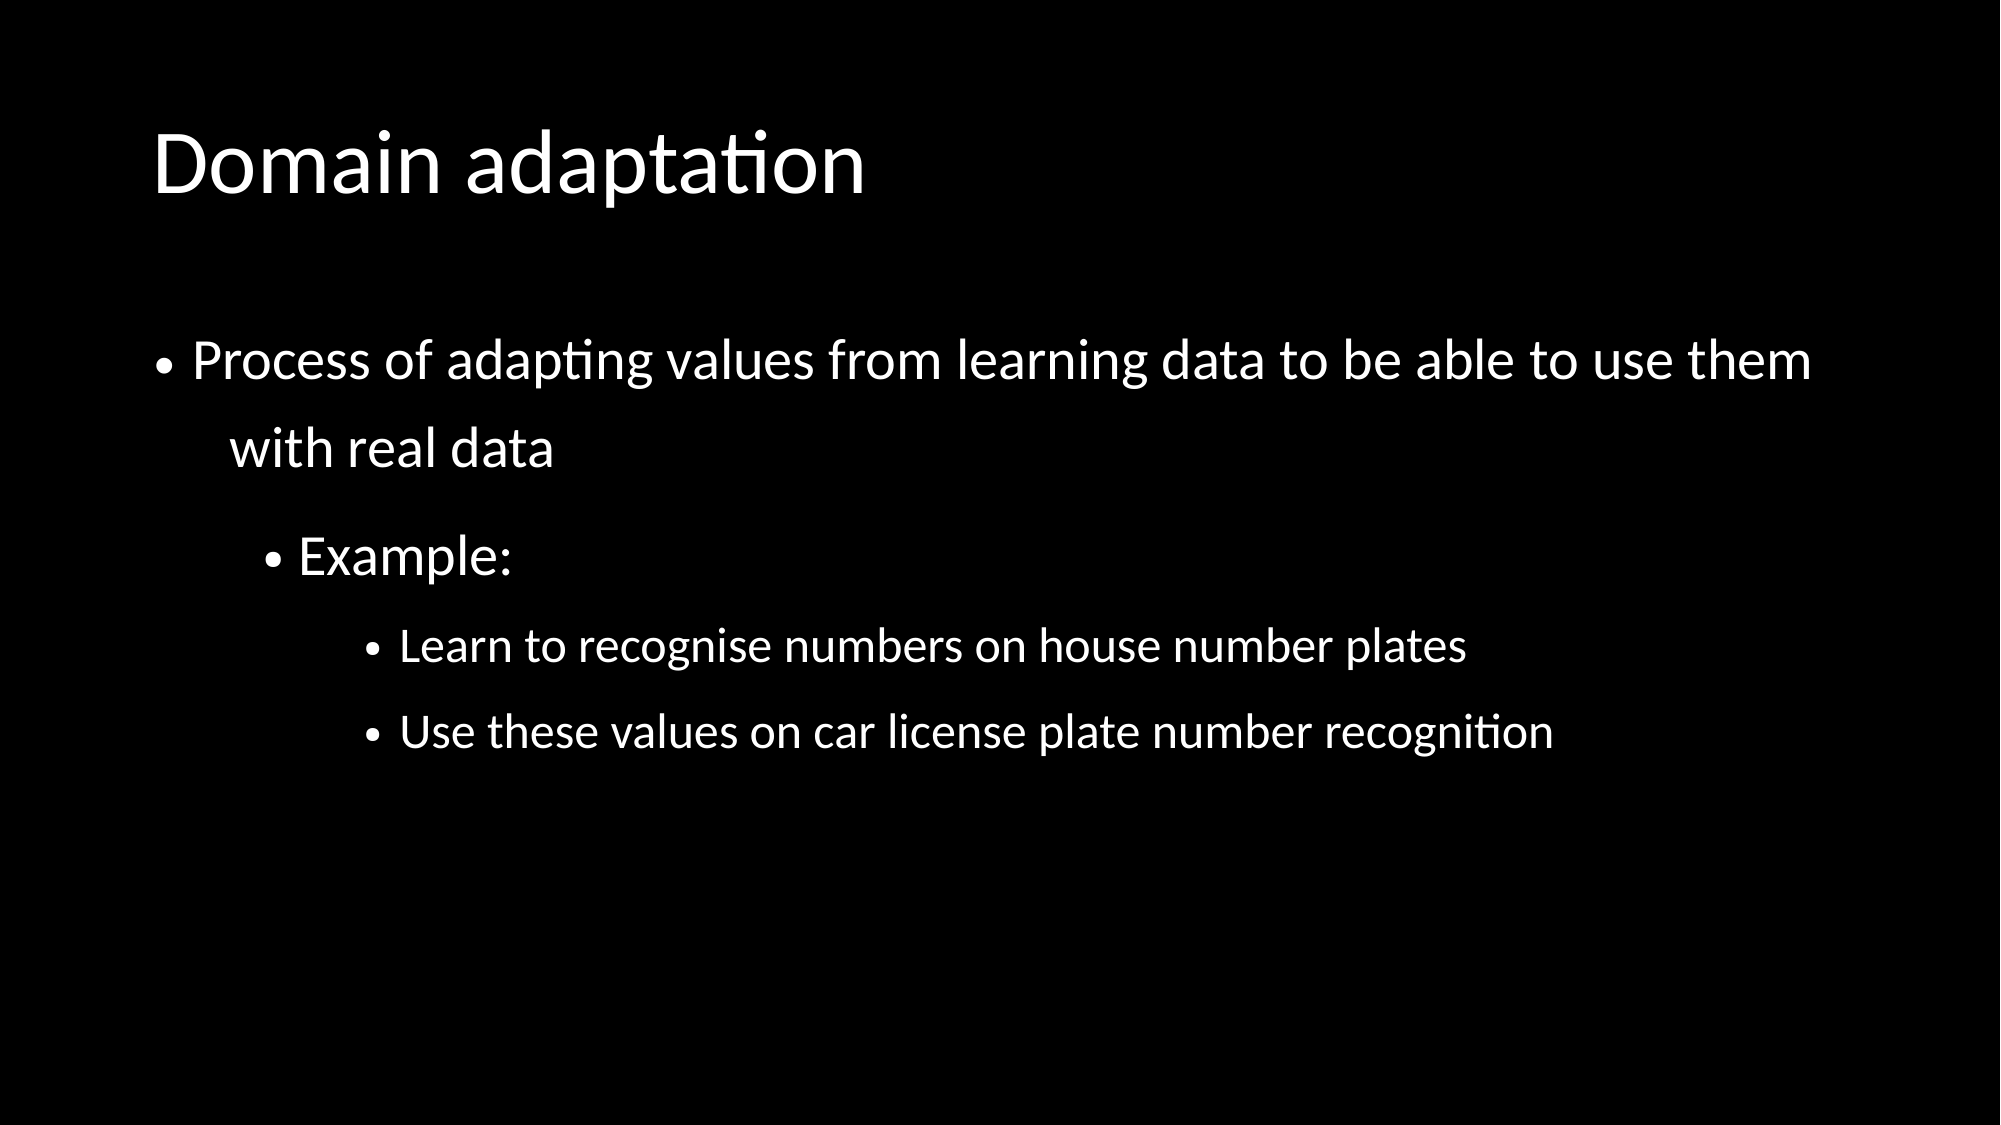

# Domain adaptation
Process of adapting values from learning data to be able to use them with real data
Example:
Learn to recognise numbers on house number plates
Use these values on car license plate number recognition